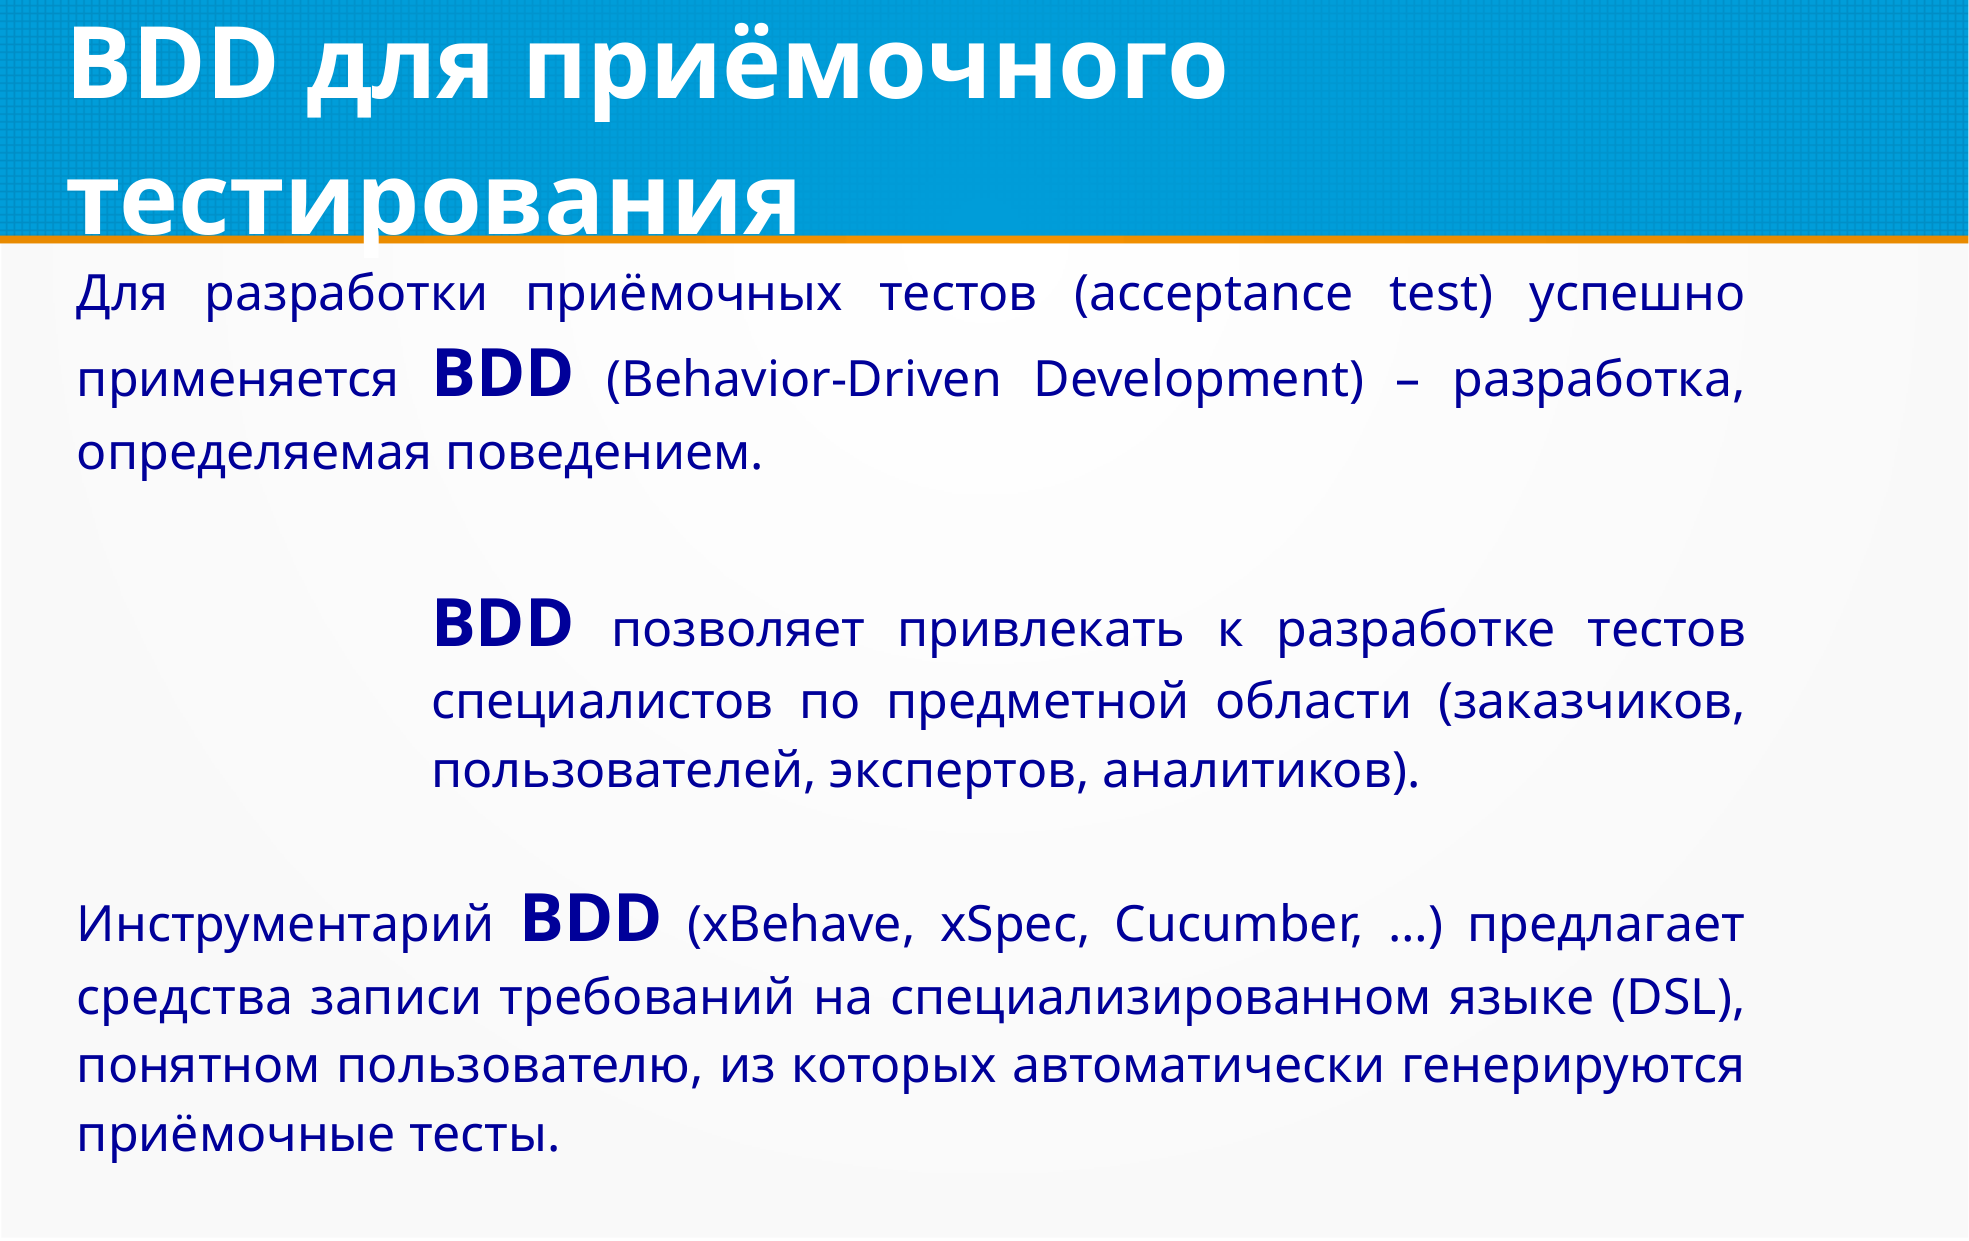

BDD для приёмочного тестирования
Для разработки приёмочных тестов (acceptance test) успешно применяется BDD (Behavior-Driven Development) – разработка, определяемая поведением.
BDD позволяет привлекать к разработке тестов специалистов по предметной области (заказчиков, пользователей, экспертов, аналитиков).
Инструментарий BDD (xBehave, xSpec, Cucumber, …) предлагает средства записи требований на специализированном языке (DSL), понятном пользователю, из которых автоматически генерируются приёмочные тесты.